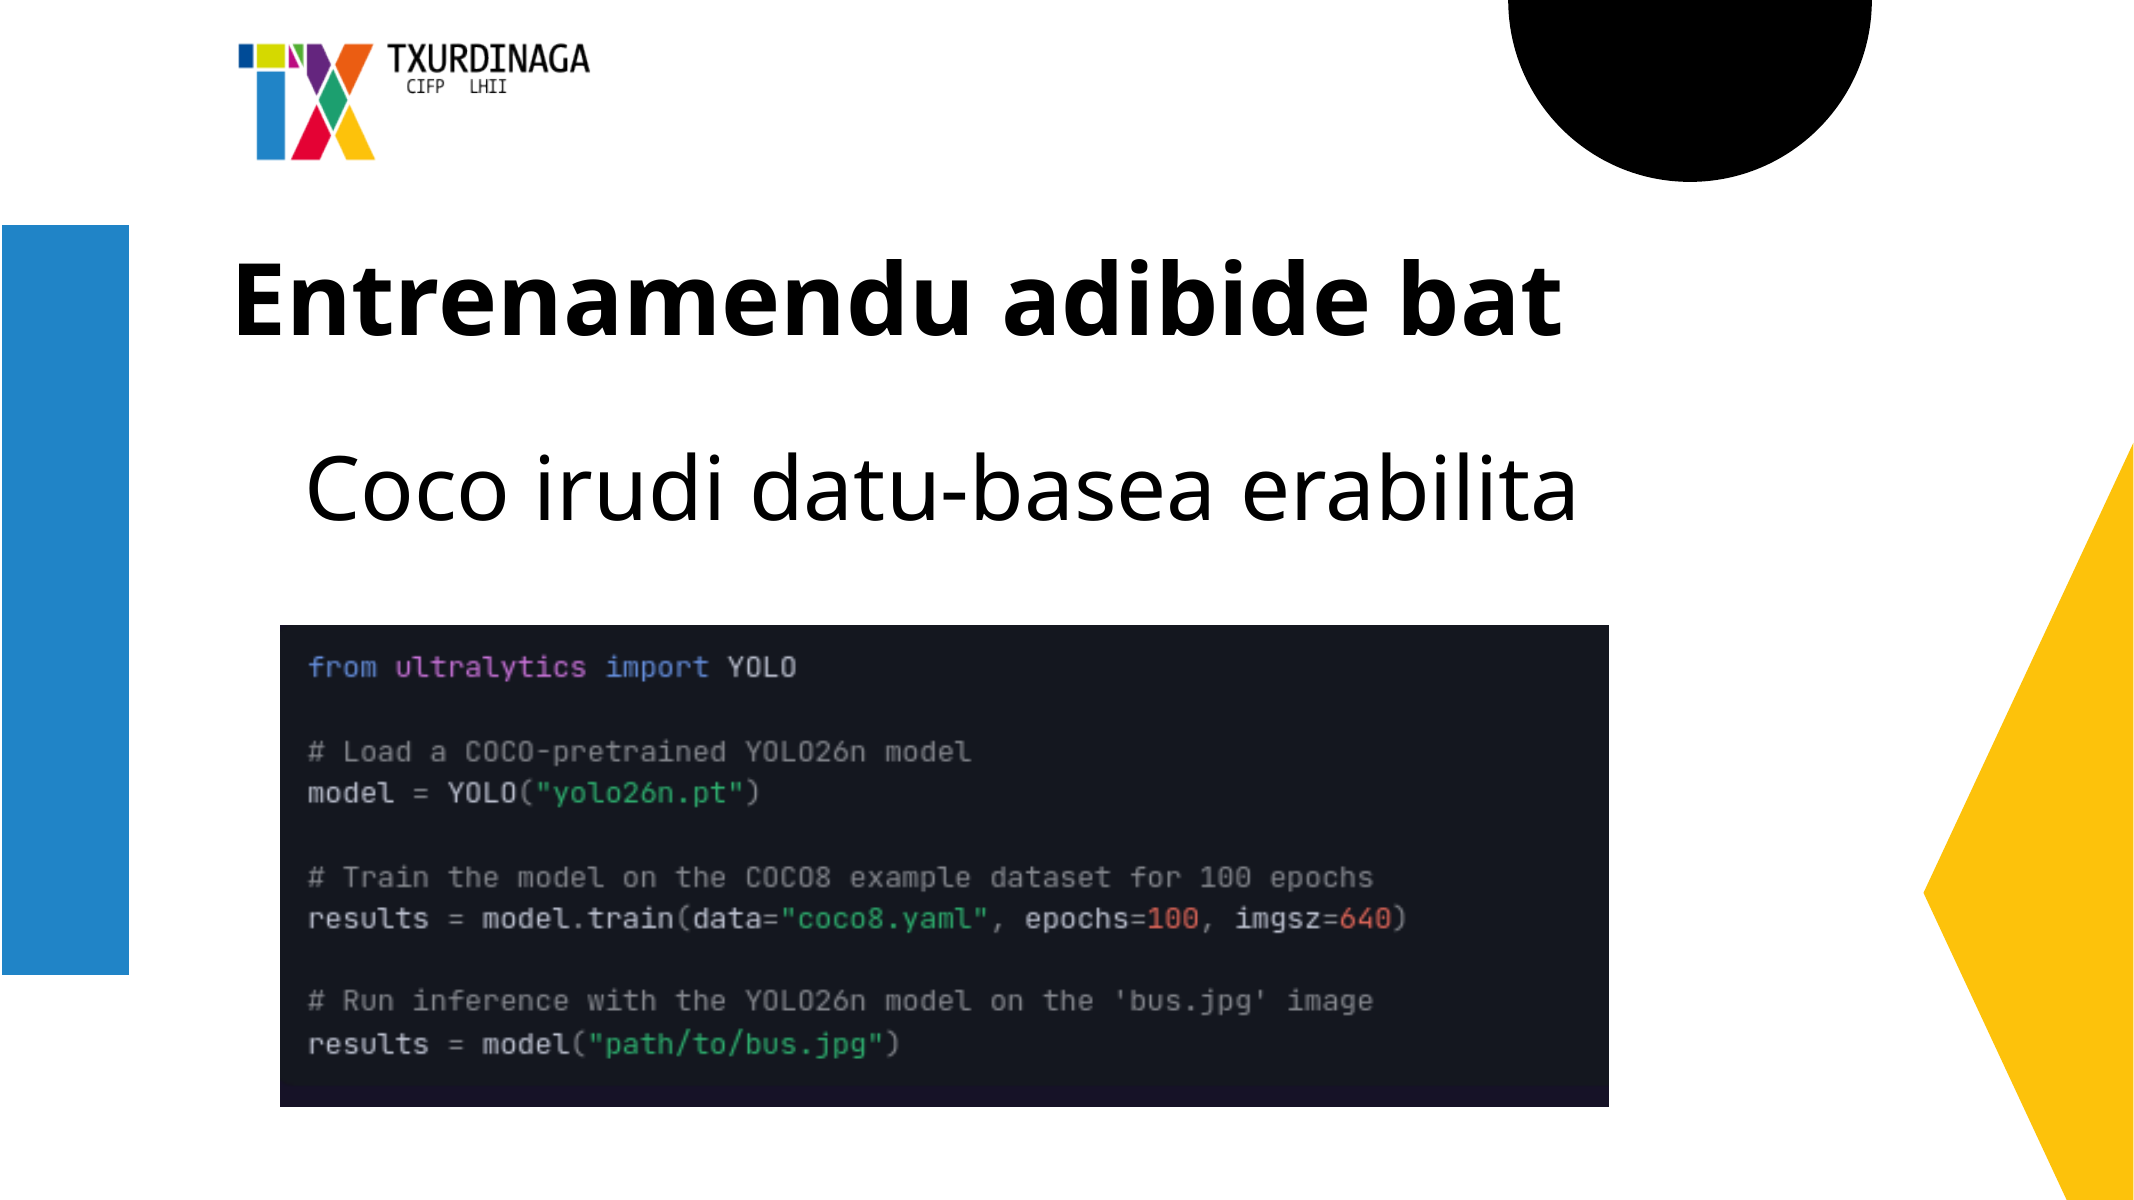

# Entrenamendu adibide bat
Coco irudi datu-basea erabilita